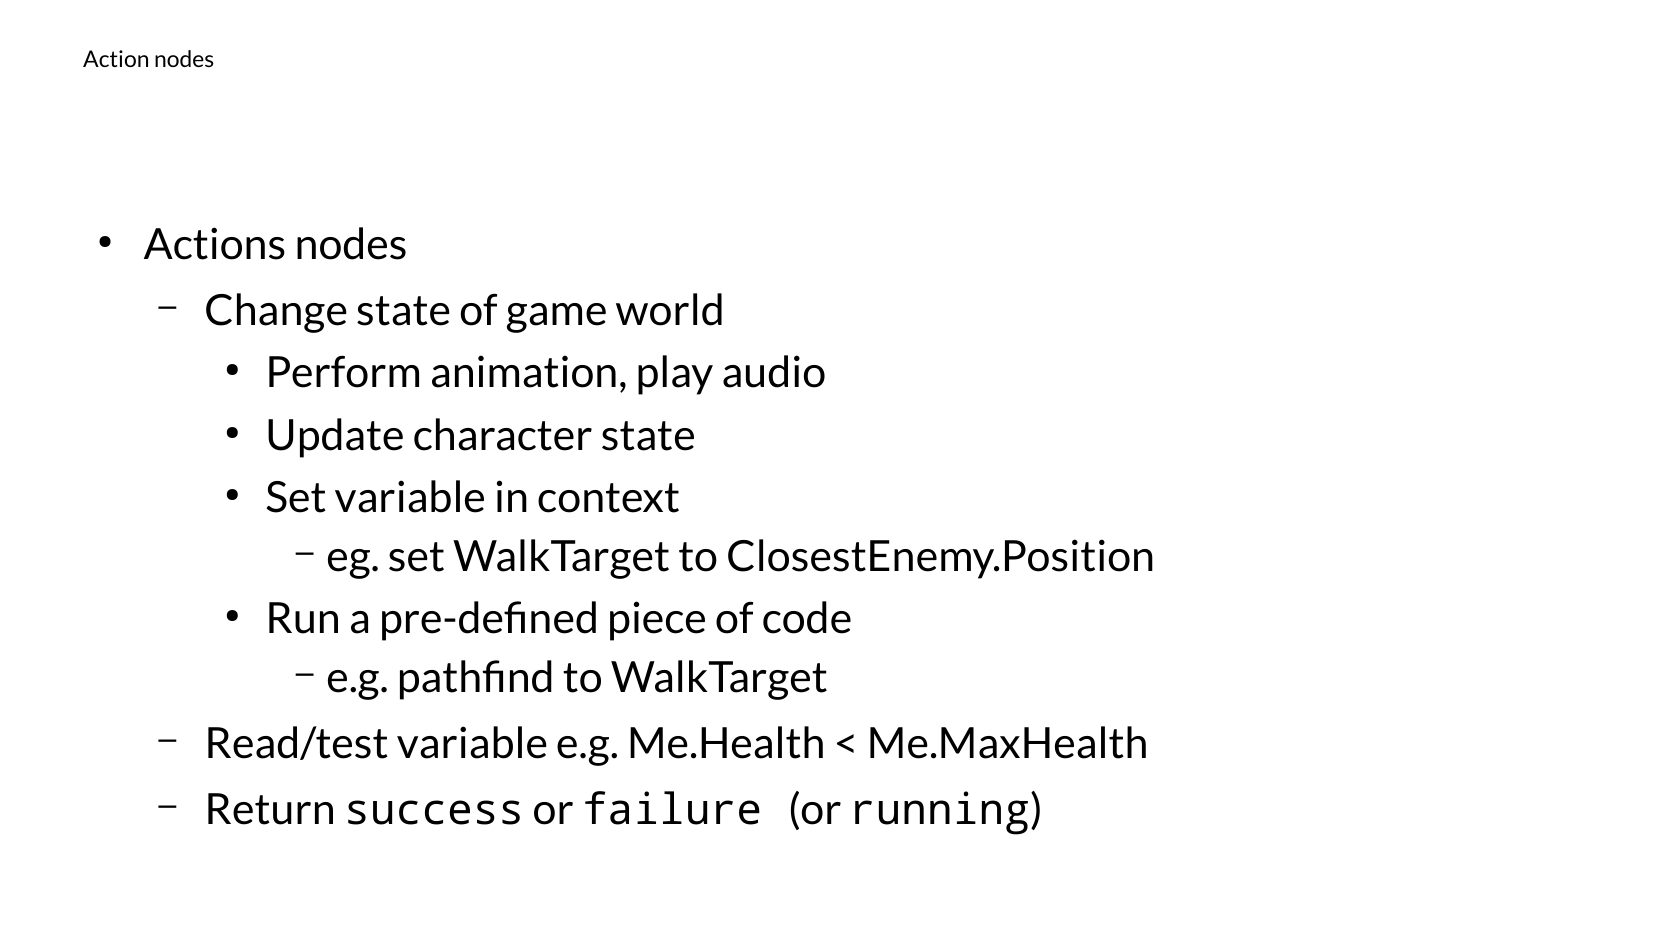

# Action nodes
Actions nodes
Change state of game world
Perform animation, play audio
Update character state
Set variable in context
eg. set WalkTarget to ClosestEnemy.Position
Run a pre-defined piece of code
e.g. pathfind to WalkTarget
Read/test variable e.g. Me.Health < Me.MaxHealth
Return success or failure (or running)